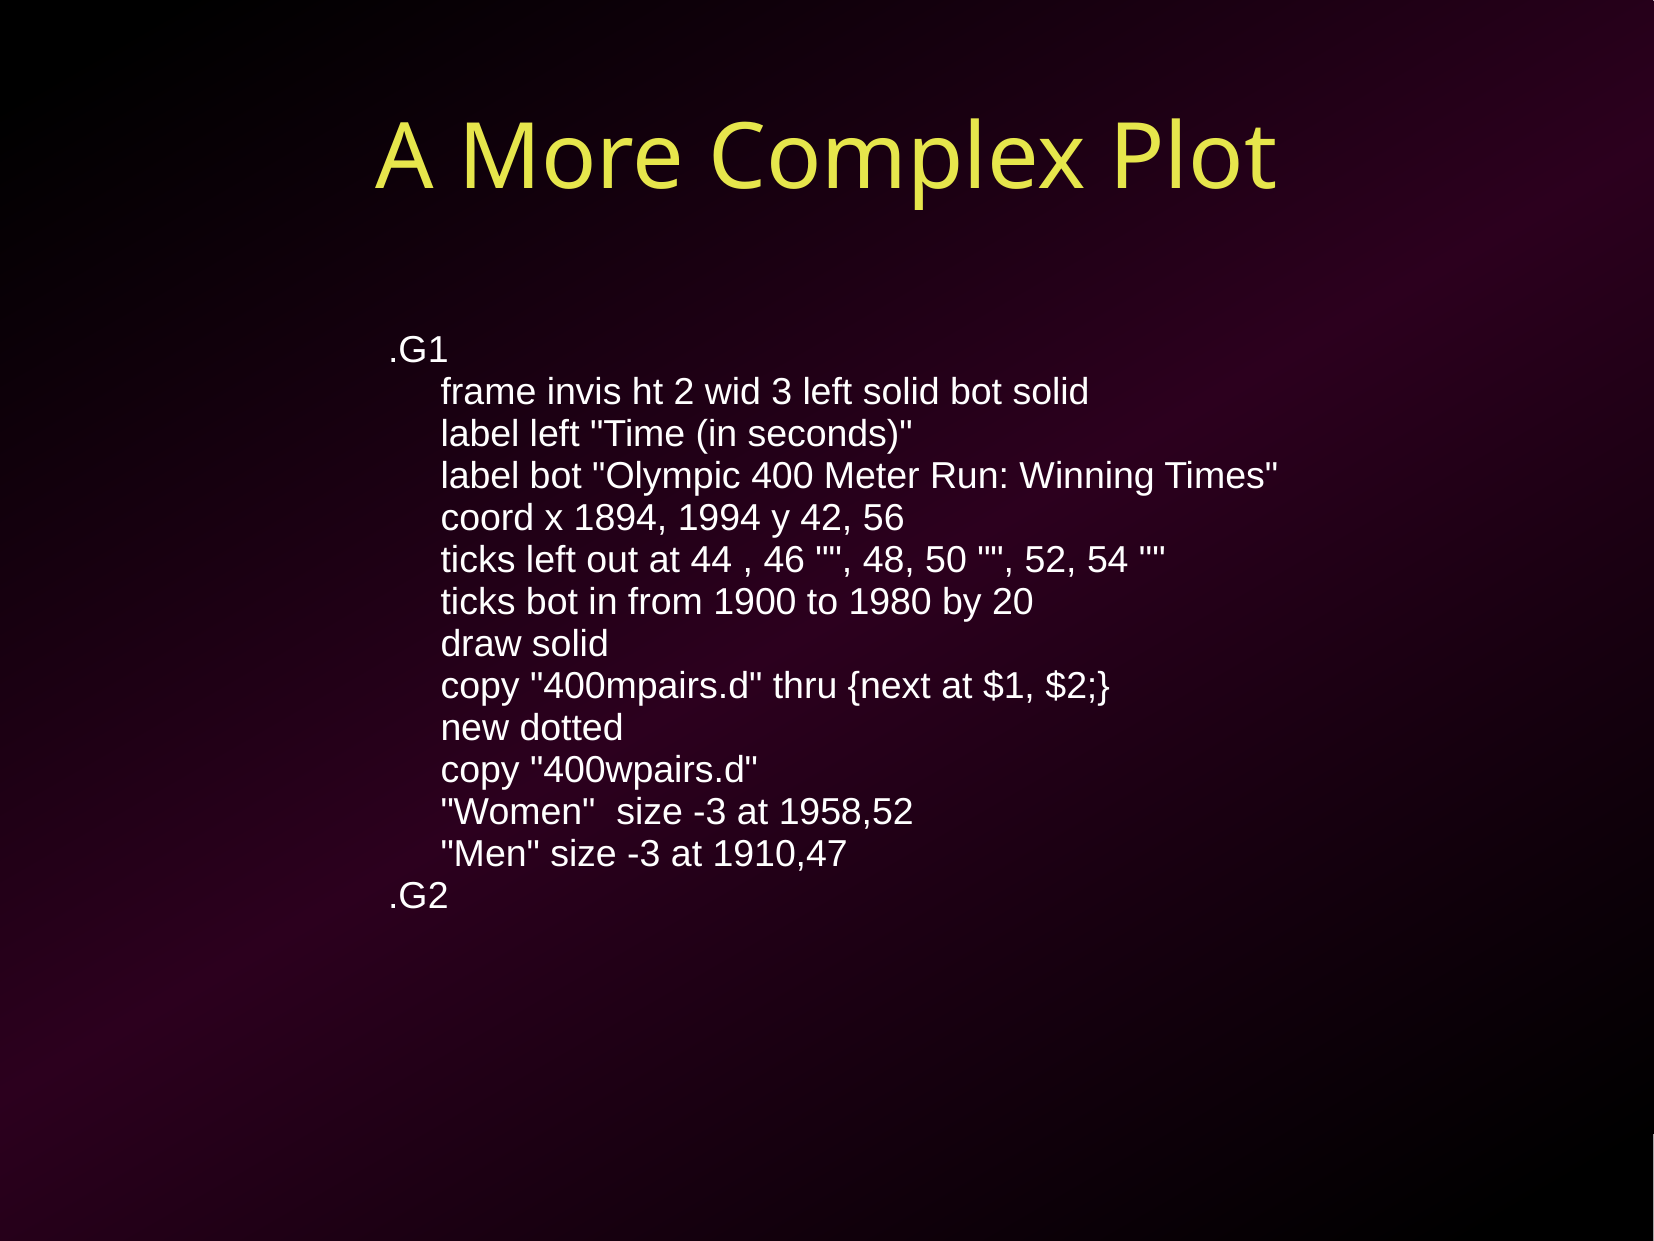

# A More Complex Plot
.G1
 frame invis ht 2 wid 3 left solid bot solid
 label left "Time (in seconds)"
 label bot "Olympic 400 Meter Run: Winning Times"
 coord x 1894, 1994 y 42, 56
 ticks left out at 44 , 46 "", 48, 50 "", 52, 54 ""
 ticks bot in from 1900 to 1980 by 20
 draw solid
 copy "400mpairs.d" thru {next at $1, $2;}
 new dotted
 copy "400wpairs.d"
 "Women" size -3 at 1958,52
 "Men" size -3 at 1910,47
.G2